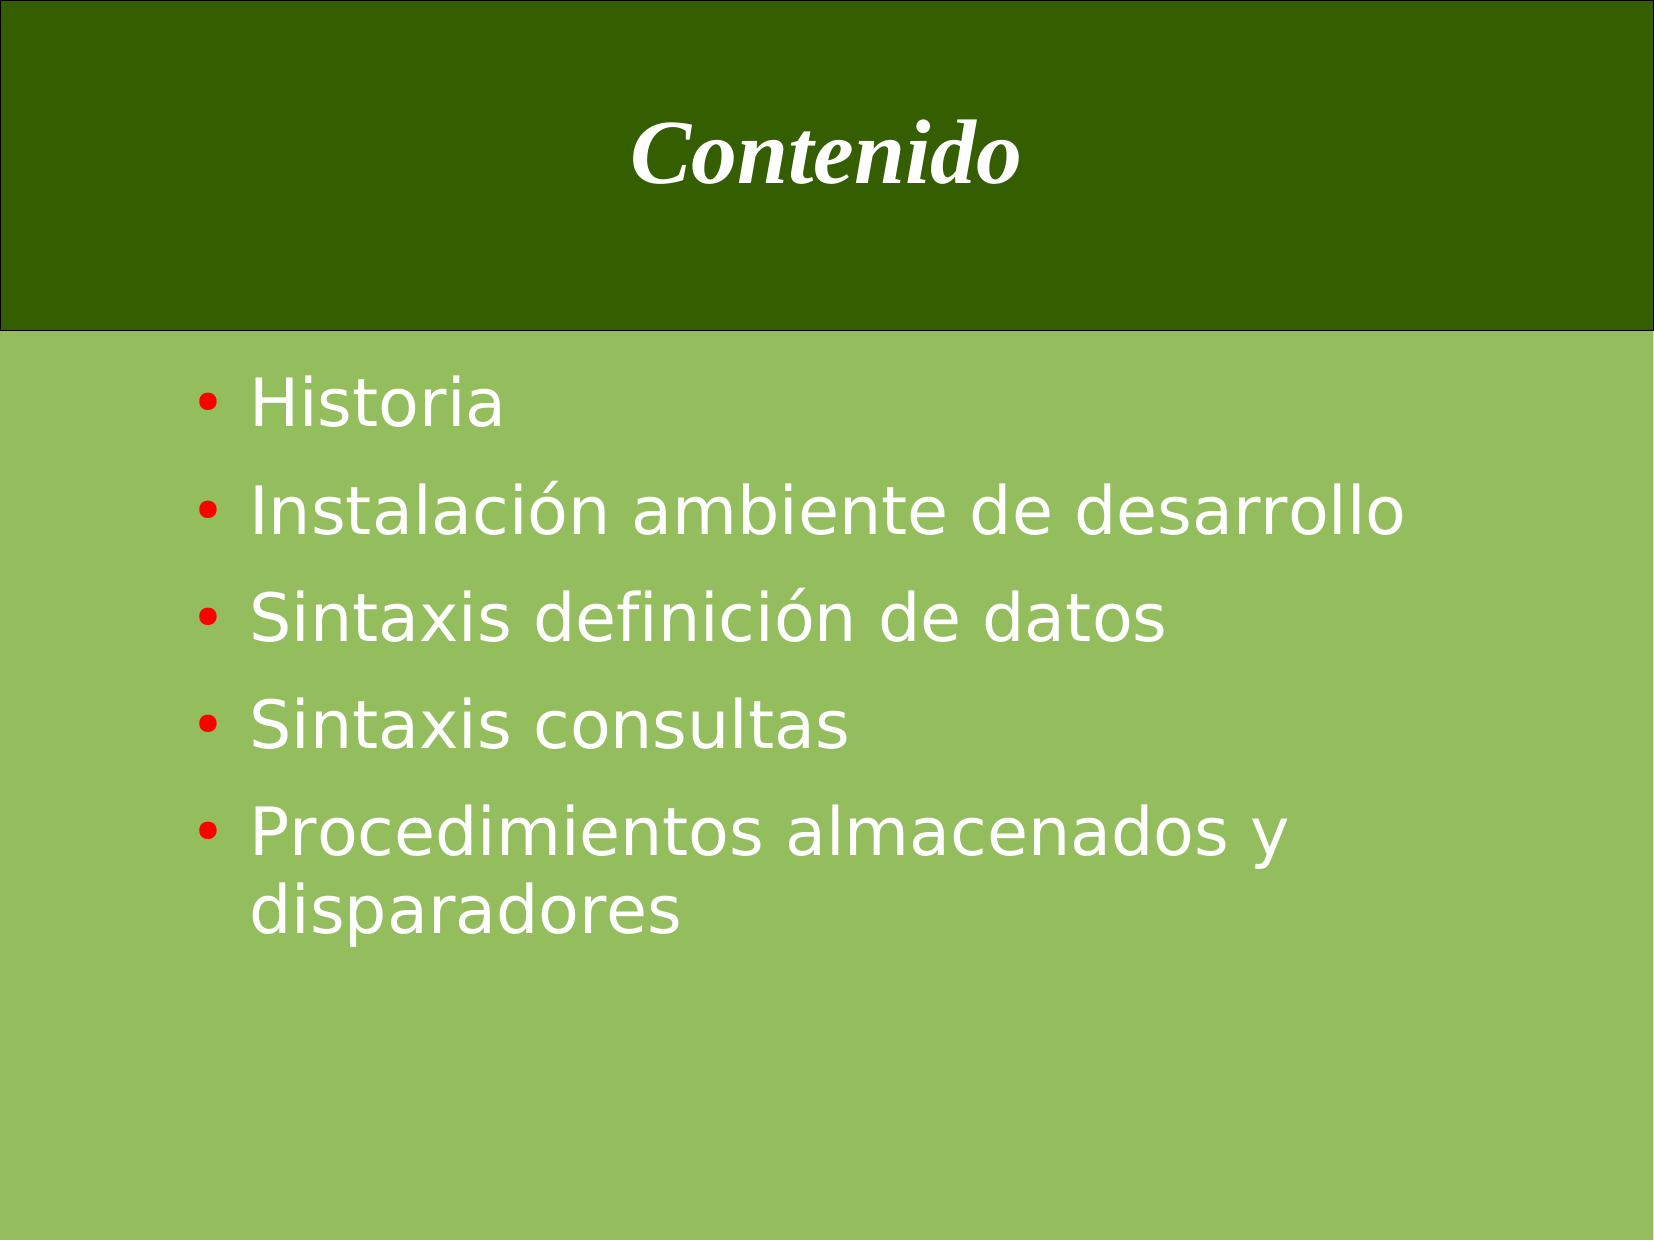

# Contenido
Historia
Instalación ambiente de desarrollo
Sintaxis definición de datos
Sintaxis consultas
Procedimientos almacenados y disparadores